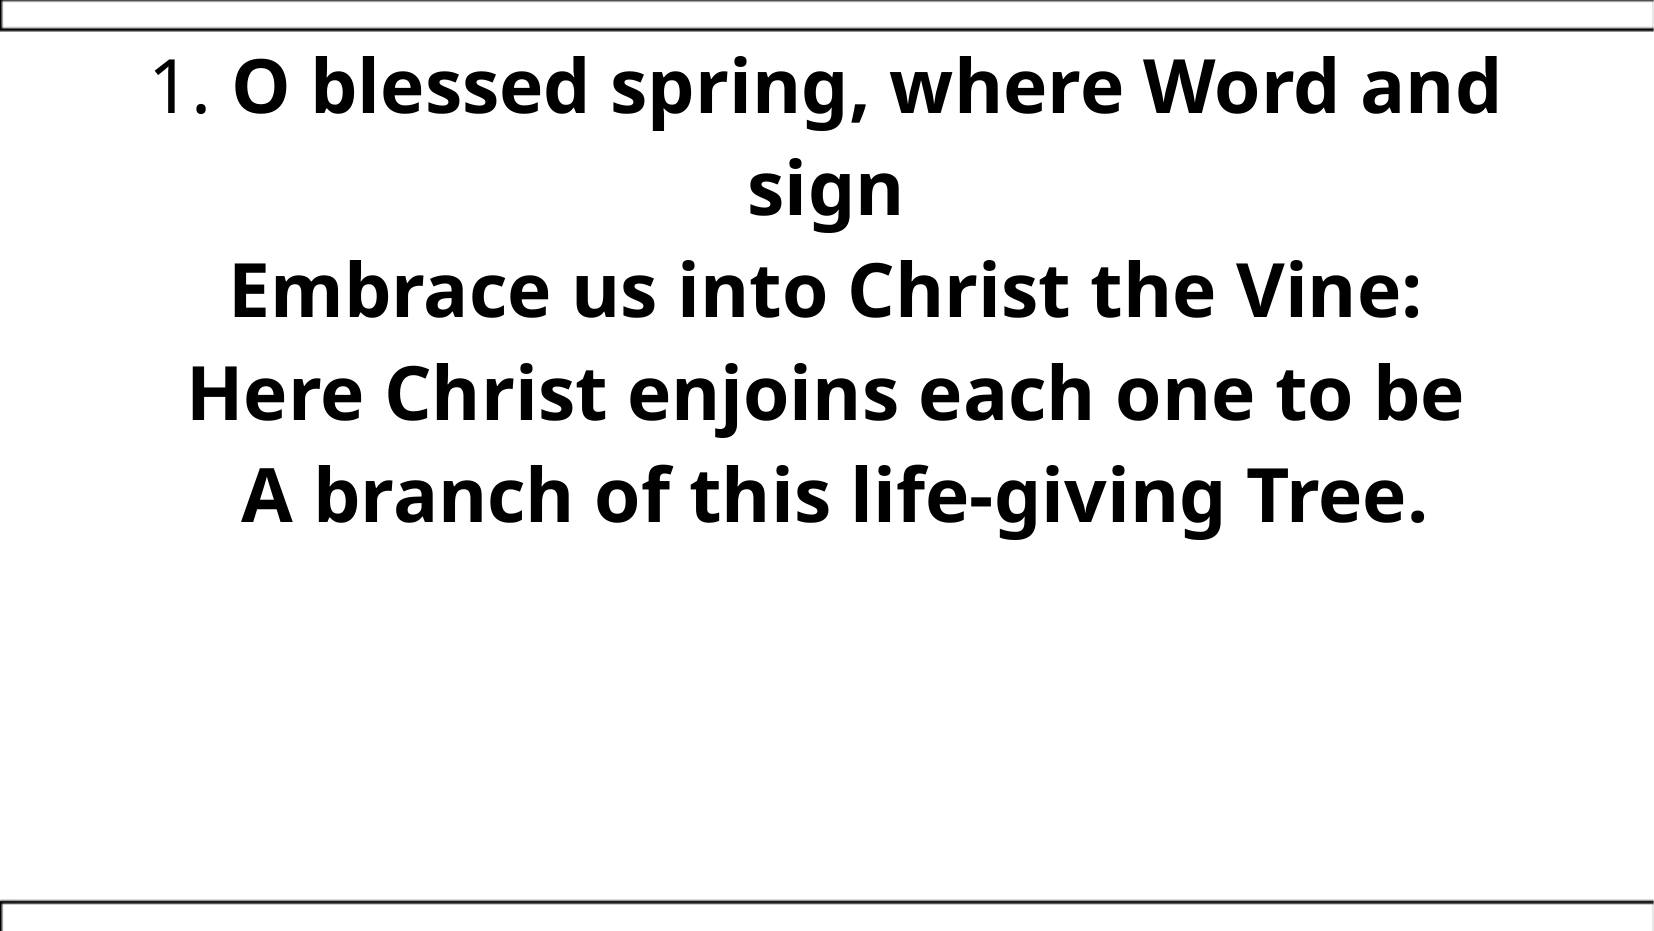

1. O blessed spring, where Word and sign
Embrace us into Christ the Vine:
Here Christ enjoins each one to be
A branch of this life-giving Tree.